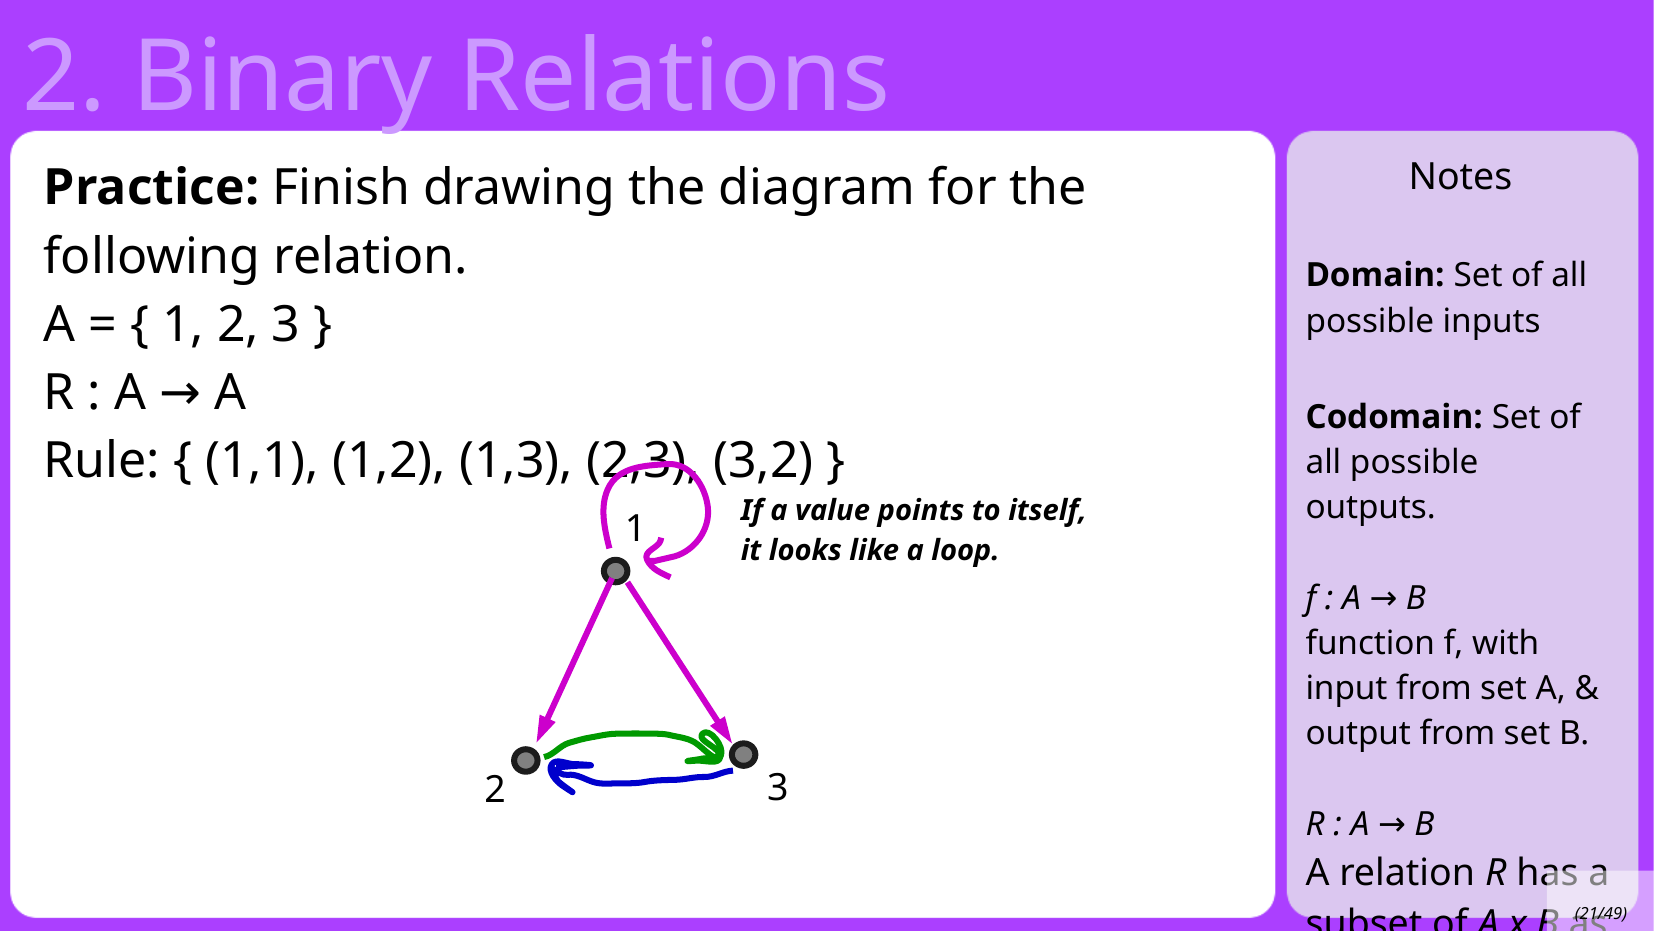

# 2. Binary Relations
Notes
Domain: Set of all possible inputs
Codomain: Set of all possible outputs.
f : A → B
function f, with
input from set A, &
output from set B.
R : A → B
A relation R has a subset of A x B as its rule.
Practice: Finish drawing the diagram for the following relation.
A = { 1, 2, 3 }
R : A → A
Rule: { (1,1), (1,2), (1,3), (2,3), (3,2) }
If a value points to itself, it looks like a loop.
1
3
2